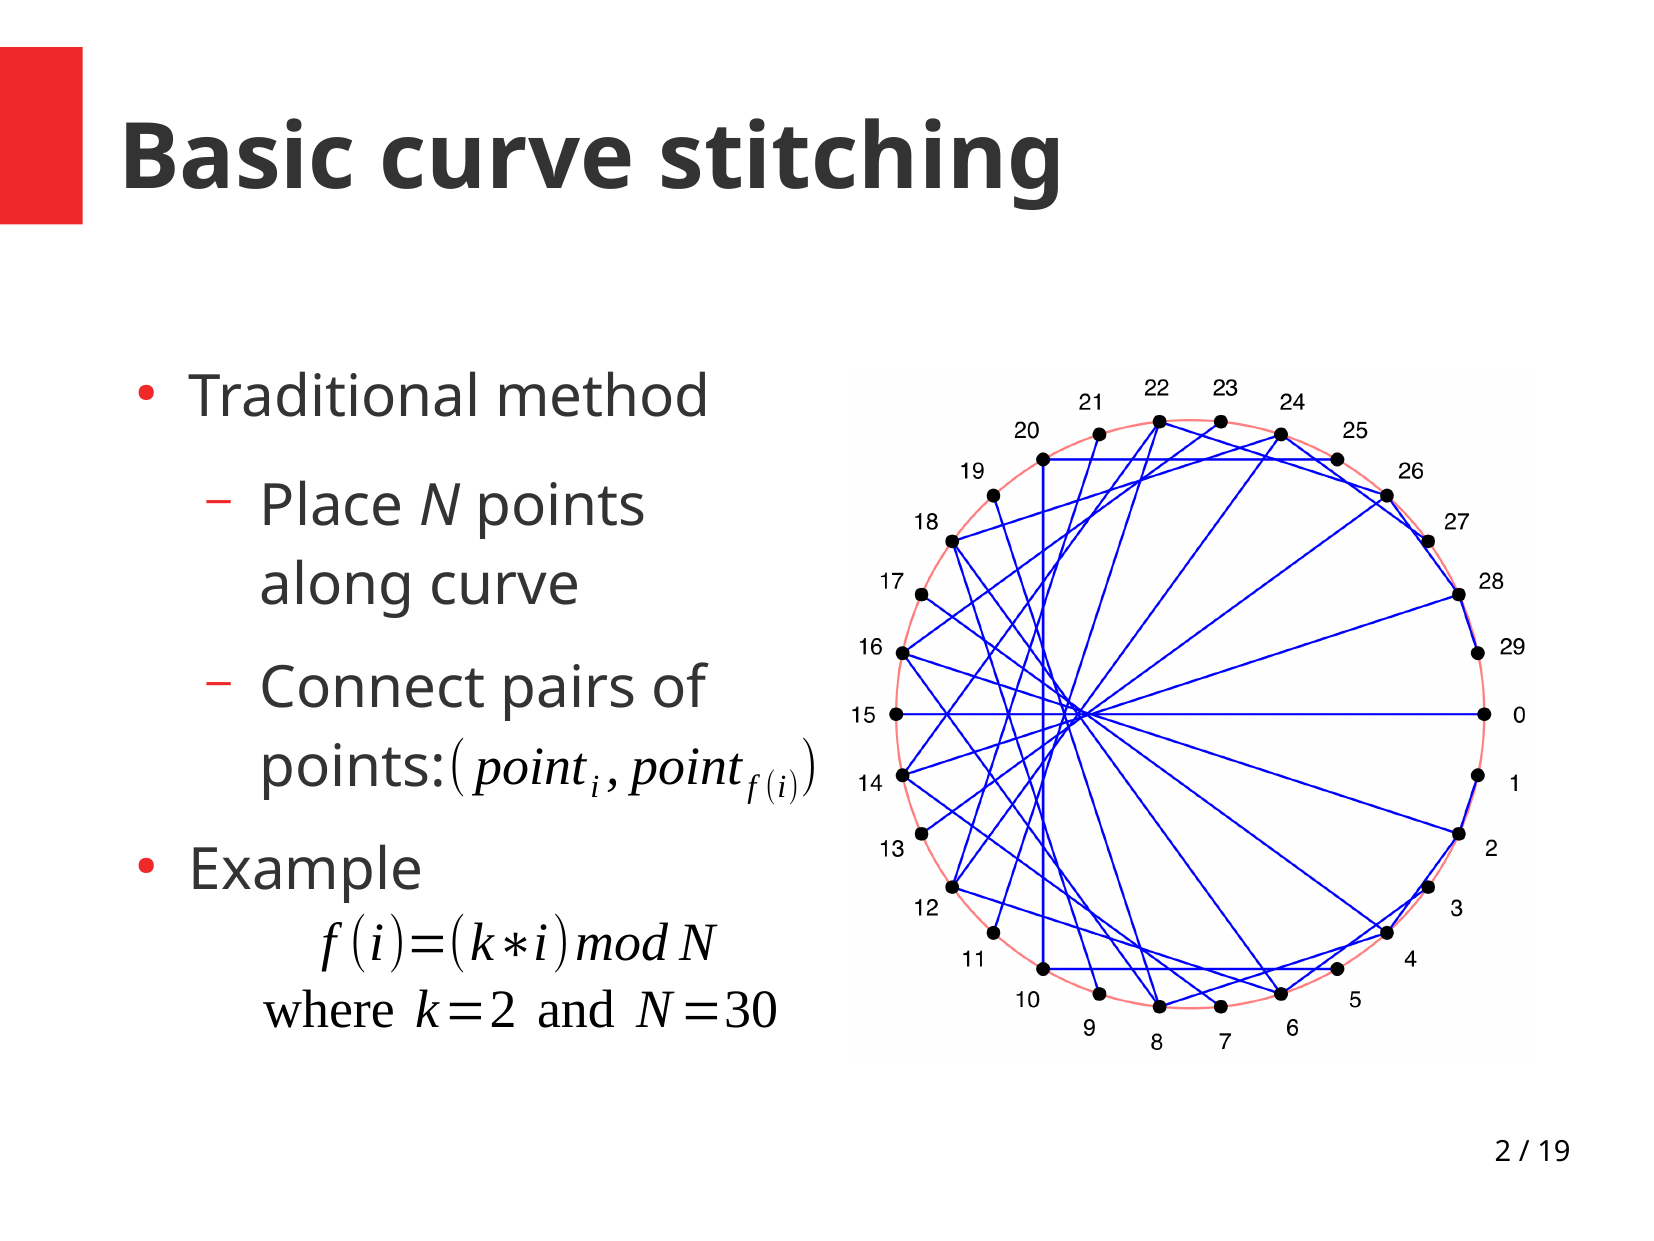

# Basic curve stitching
Traditional method
Place N points along curve
Connect pairs of points:
Example
2